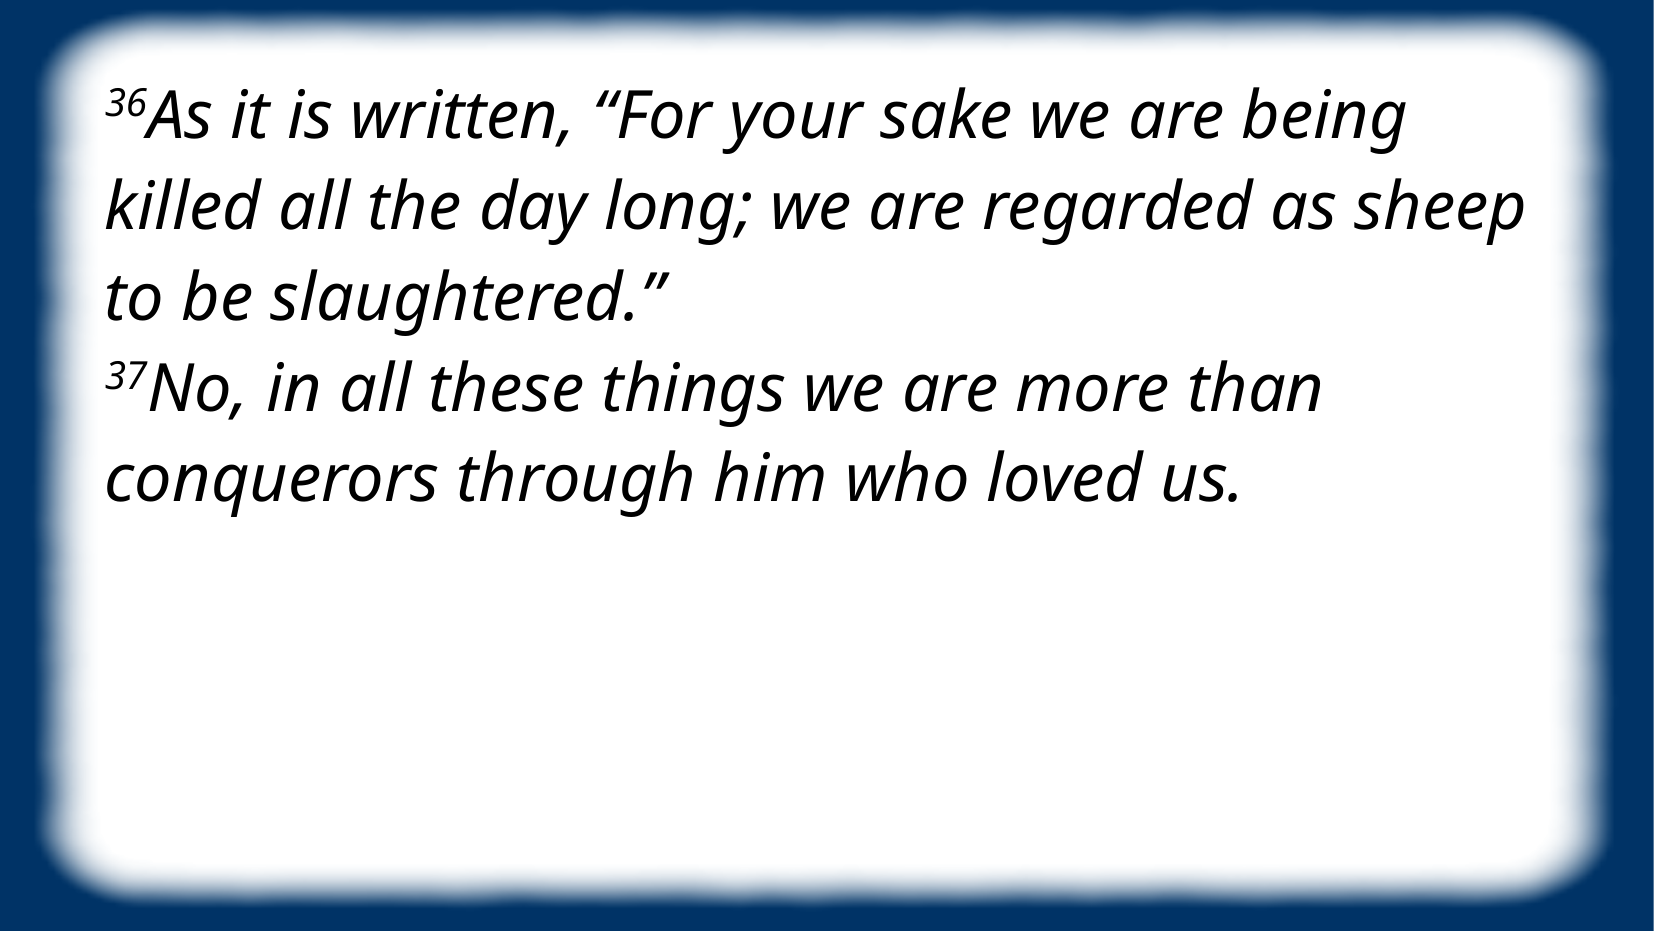

36As it is written, “For your sake we are being killed all the day long; we are regarded as sheep to be slaughtered.”
37No, in all these things we are more than conquerors through him who loved us.